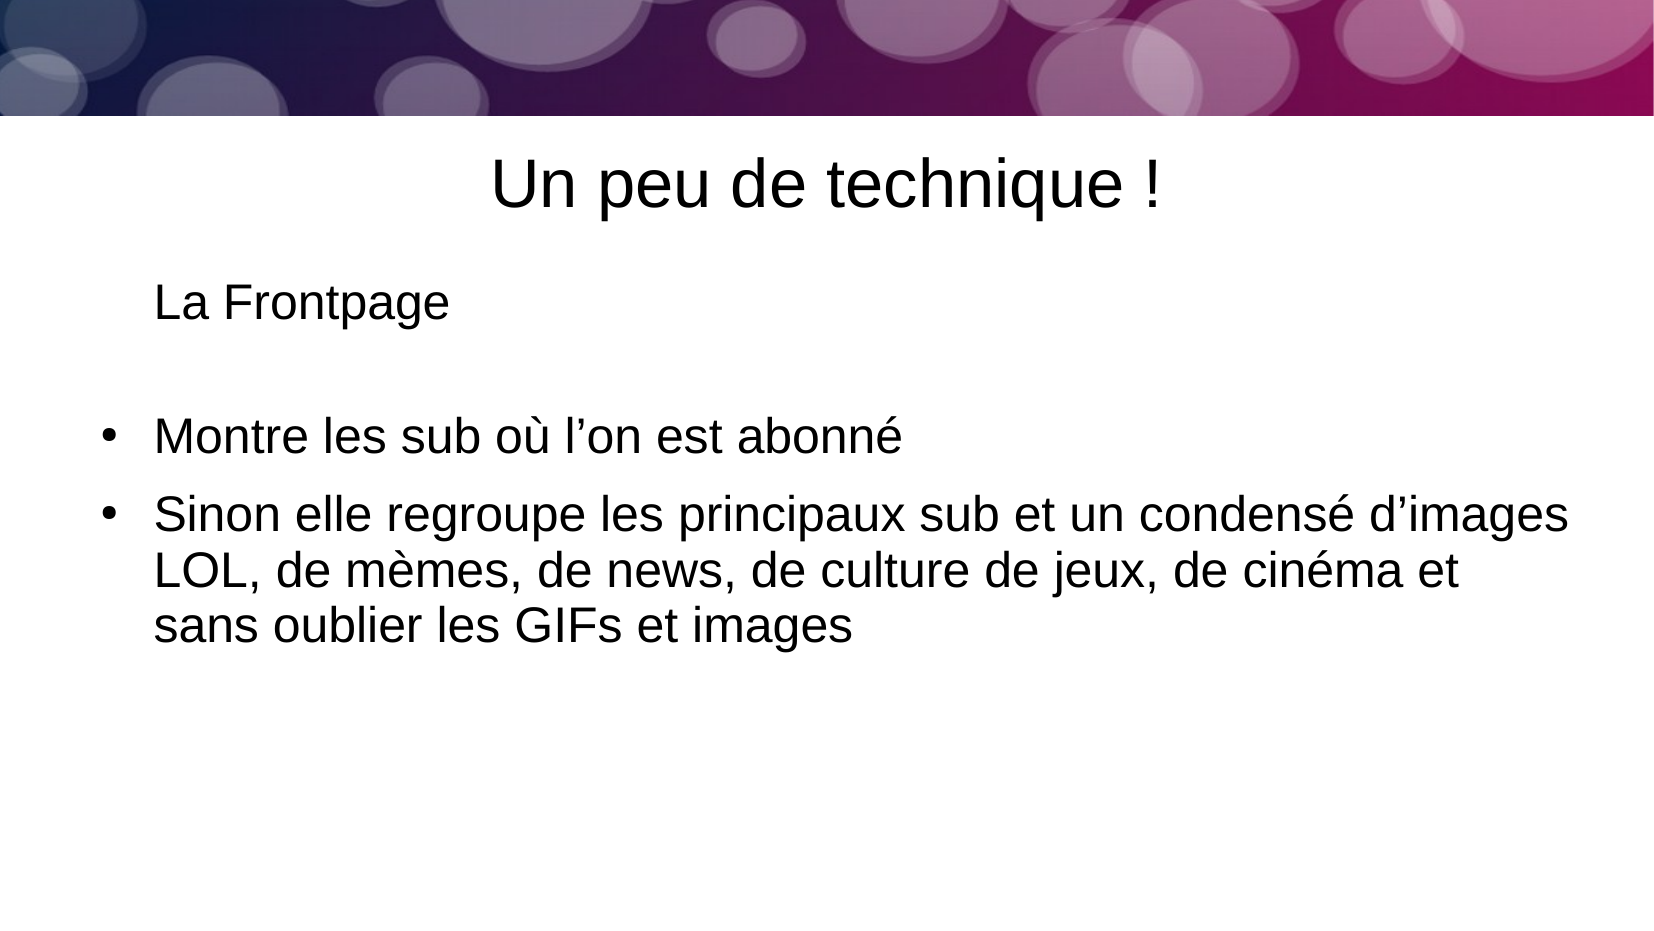

# Un peu de technique !
La Frontpage
Montre les sub où l’on est abonné
Sinon elle regroupe les principaux sub et un condensé d’images LOL, de mèmes, de news, de culture de jeux, de cinéma et sans oublier les GIFs et images